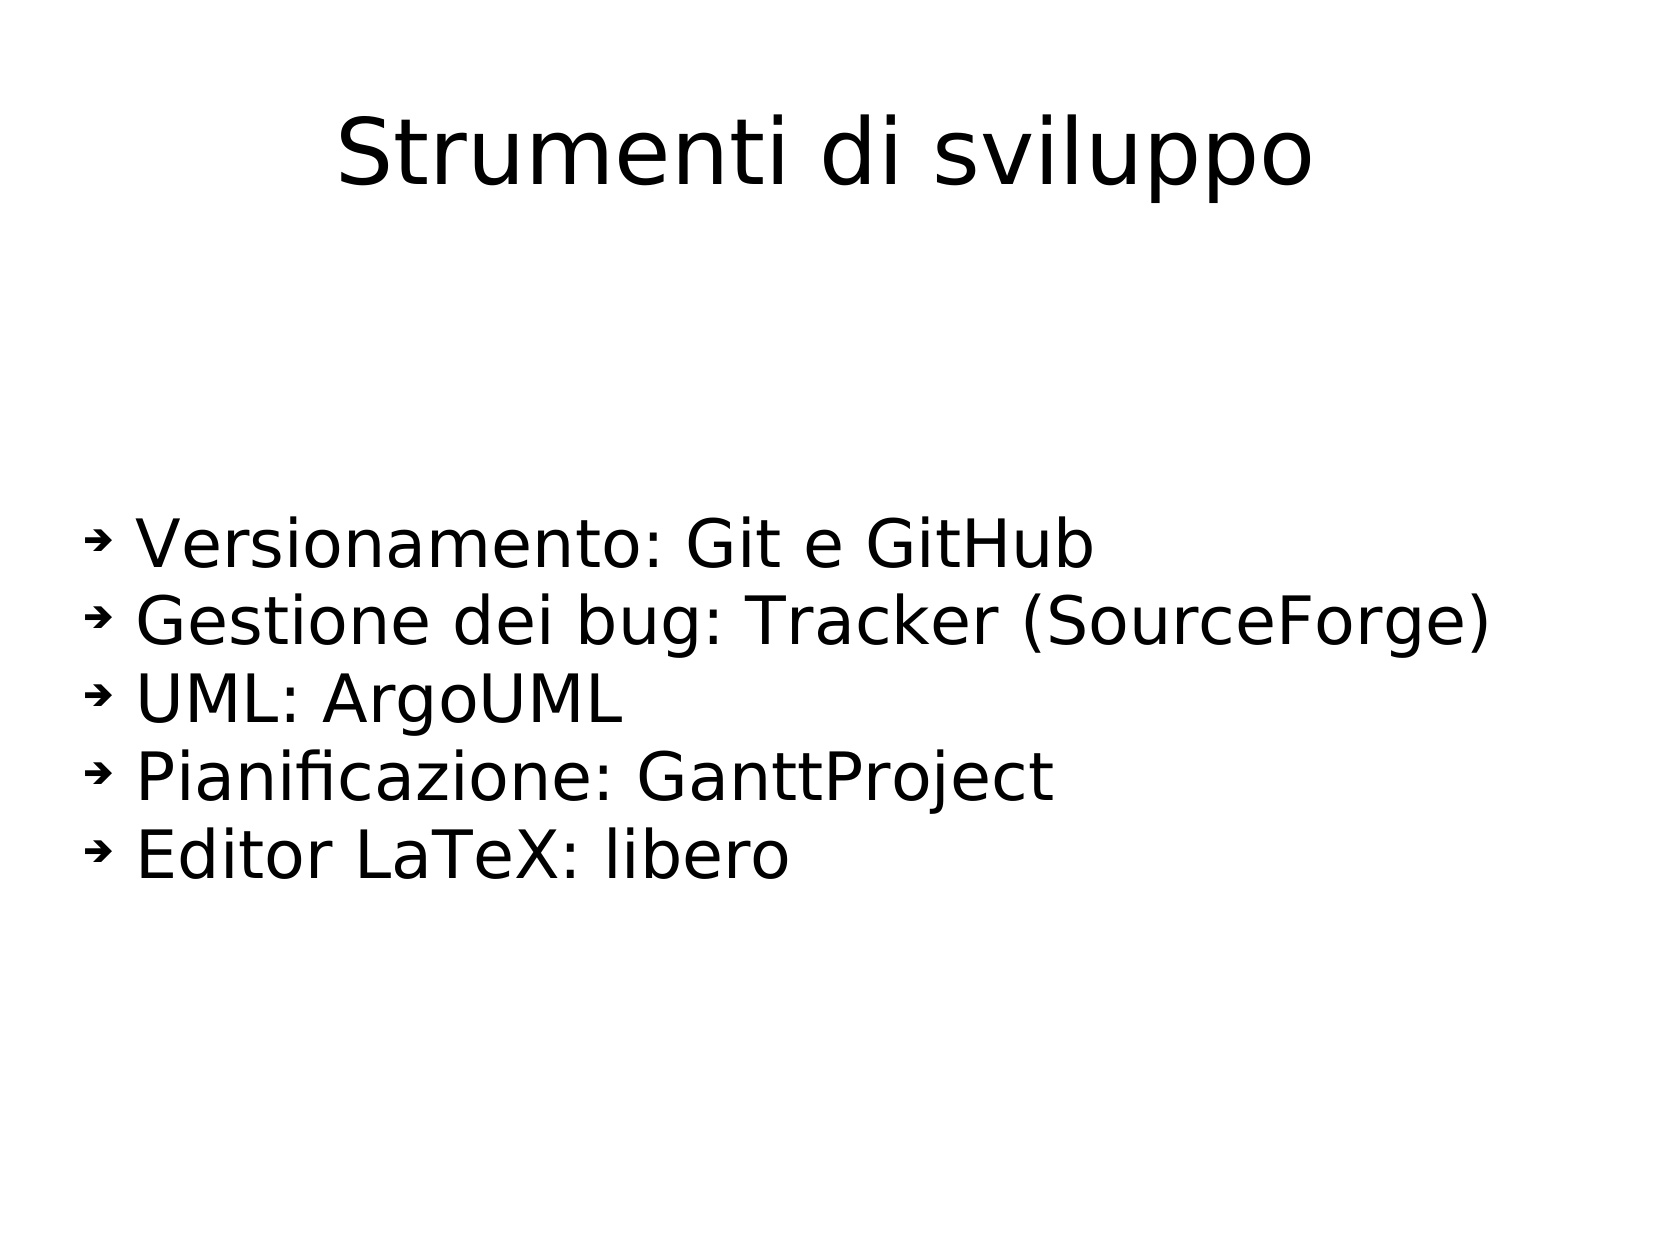

# Strumenti di sviluppo
 Versionamento: Git e GitHub
 Gestione dei bug: Tracker (SourceForge)
 UML: ArgoUML
 Pianificazione: GanttProject
 Editor LaTeX: libero